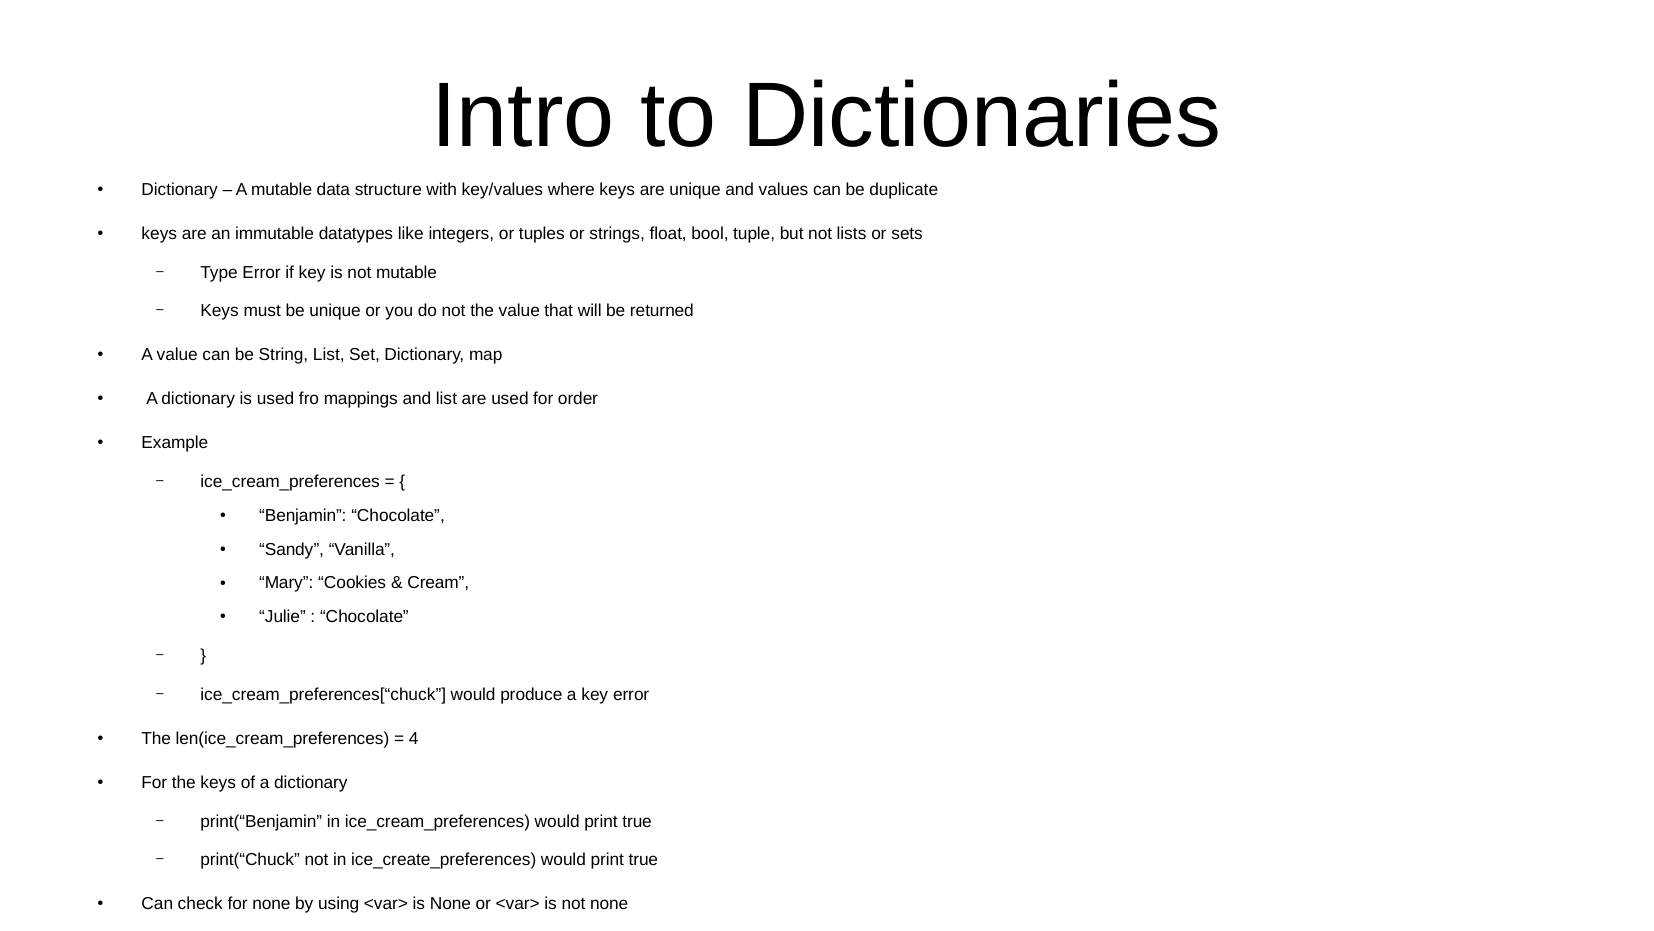

# Intro to Dictionaries
Dictionary – A mutable data structure with key/values where keys are unique and values can be duplicate
keys are an immutable datatypes like integers, or tuples or strings, float, bool, tuple, but not lists or sets
Type Error if key is not mutable
Keys must be unique or you do not the value that will be returned
A value can be String, List, Set, Dictionary, map
 A dictionary is used fro mappings and list are used for order
Example
ice_cream_preferences = {
“Benjamin”: “Chocolate”,
“Sandy”, “Vanilla”,
“Mary”: “Cookies & Cream”,
“Julie” : “Chocolate”
}
ice_cream_preferences[“chuck”] would produce a key error
The len(ice_cream_preferences) = 4
For the keys of a dictionary
print(“Benjamin” in ice_cream_preferences) would print true
print(“Chuck” not in ice_create_preferences) would print true
Can check for none by using <var> is None or <var> is not none